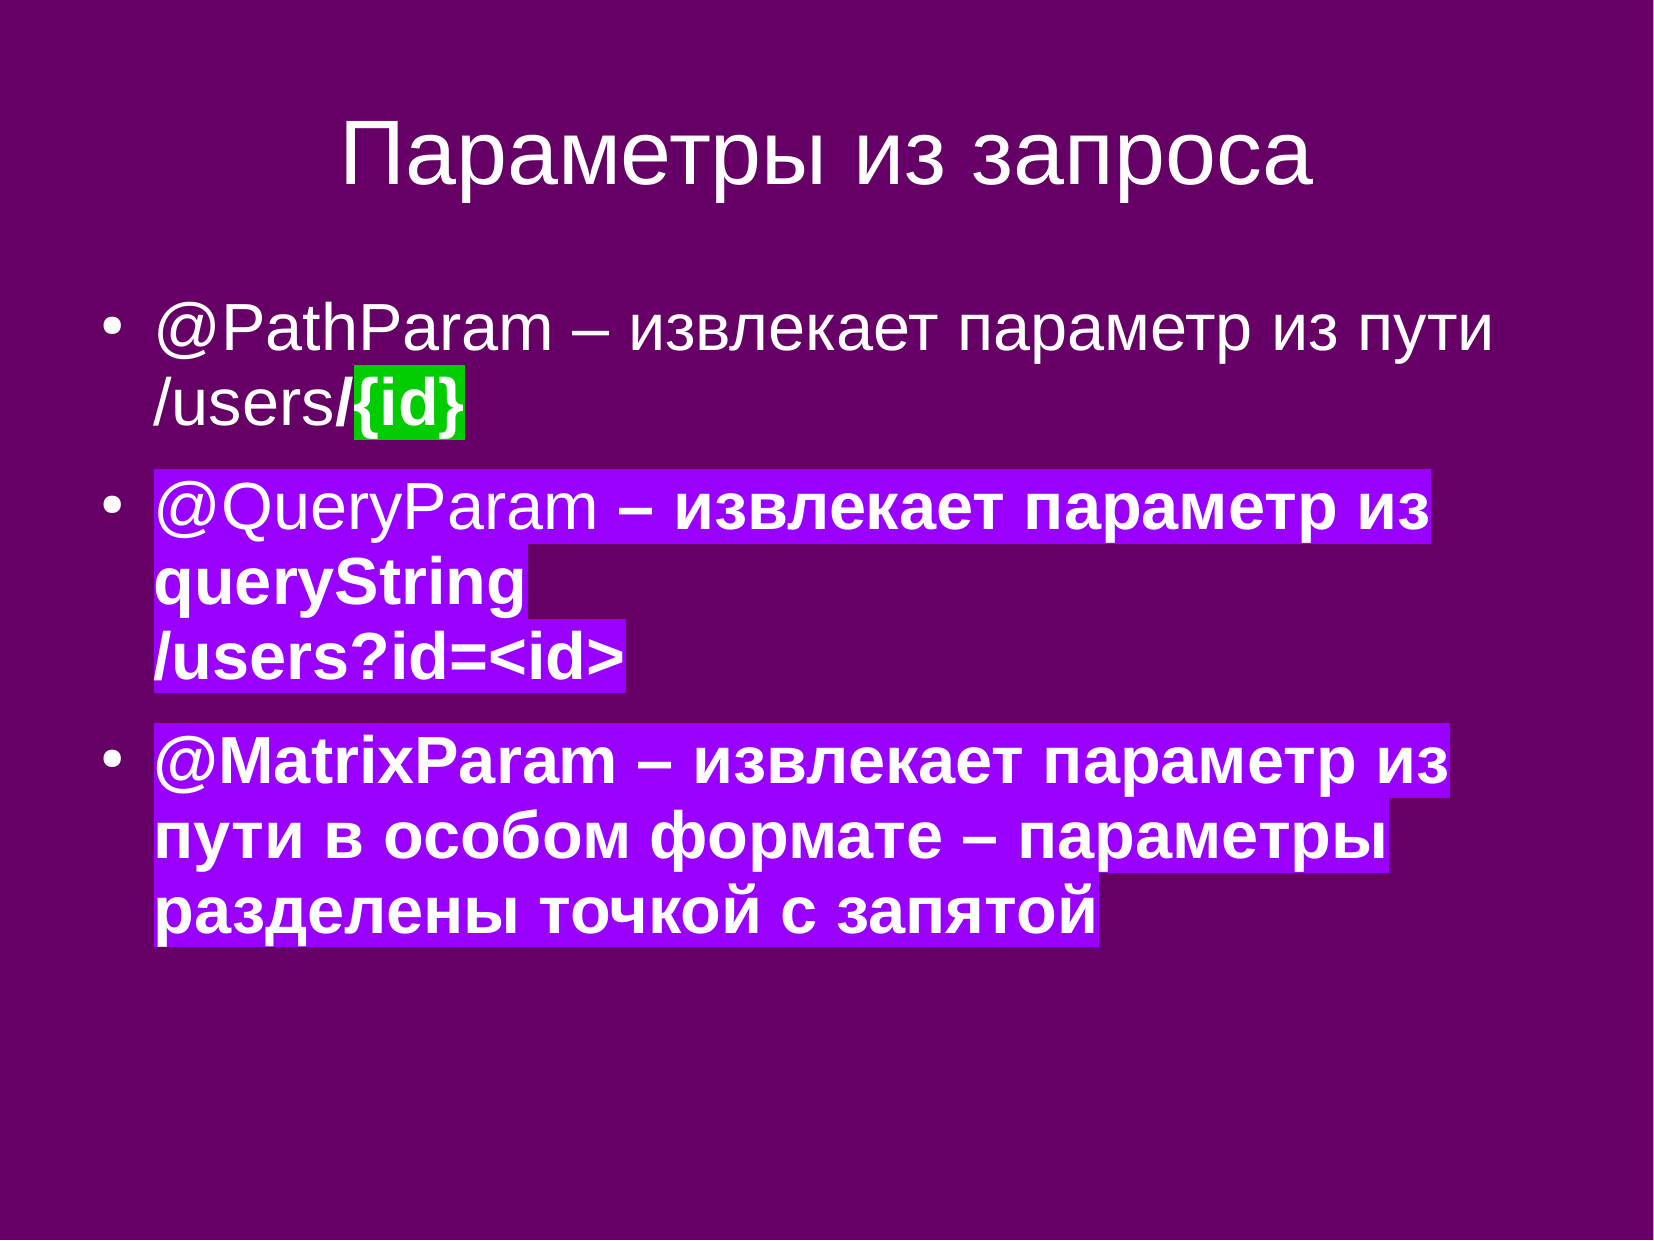

# Параметры из запроса
@PathParam – извлекает параметр из пути
/users/{id}
@QueryParam – извлекает параметр из queryString
/users?id=<id>
@MatrixParam – извлекает параметр из пути в особом формате – параметры разделены точкой с запятой